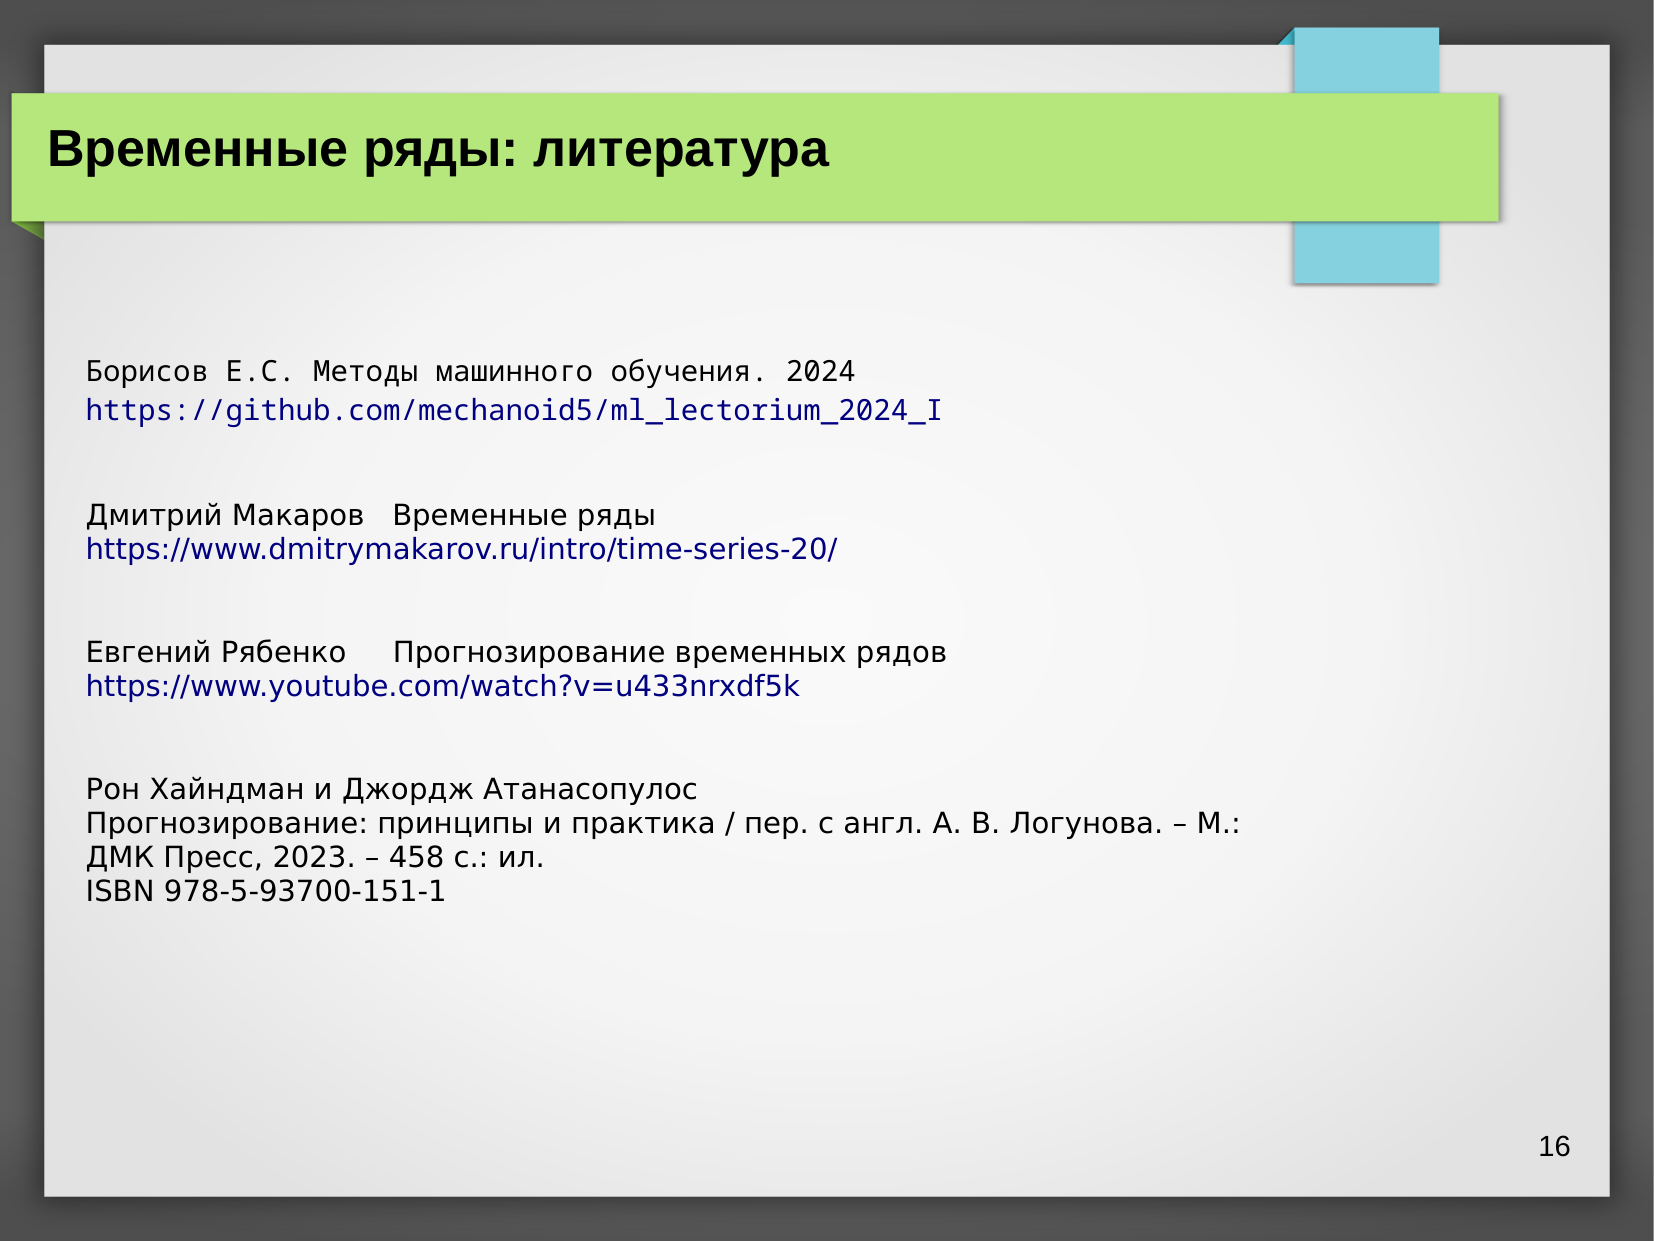

# Временные ряды: литература
Борисов Е.С. Методы машинного обучения. 2024
https://github.com/mechanoid5/ml_lectorium_2024_I
Дмитрий Макаров Временные ряды
https://www.dmitrymakarov.ru/intro/time-series-20/
Евгений Рябенко Прогнозирование временных рядов
https://www.youtube.com/watch?v=u433nrxdf5k
Рон Хайндман и Джордж Атанасопулос
Прогнозирование: принципы и практика / пер. с англ. А. В. Логунова. – М.:
ДМК Пресс, 2023. – 458 с.: ил.
ISBN 978-5-93700-151-1
16